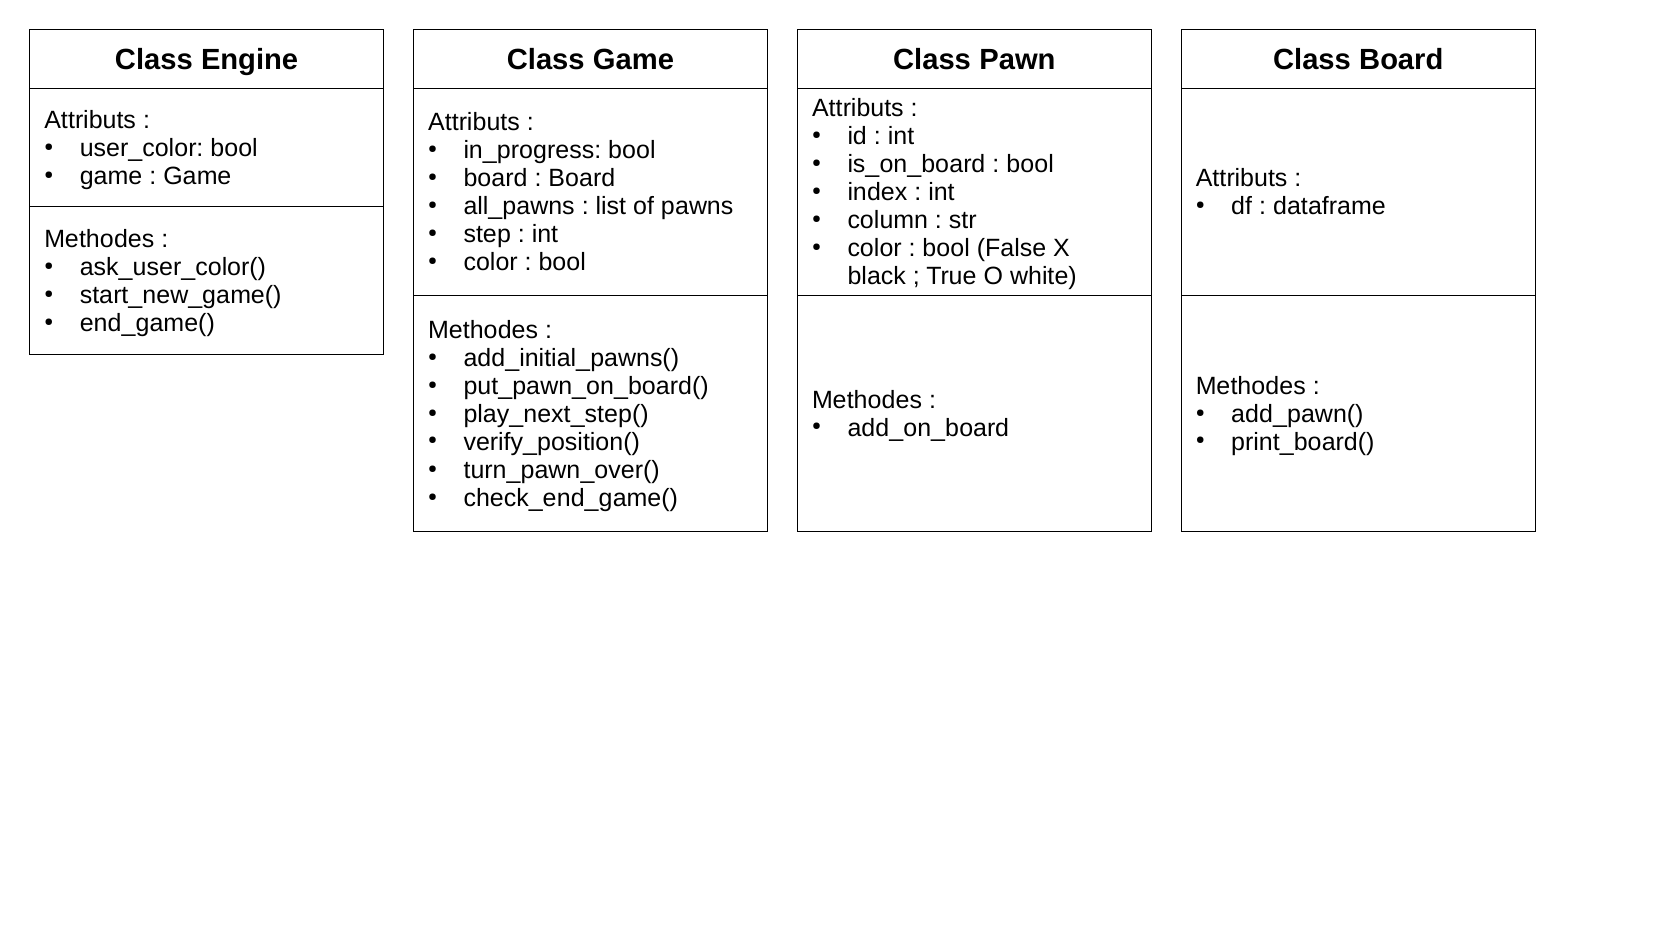

Class Engine
Class Game
Class Pawn
Class Board
Attributs :
user_color: bool
game : Game
Attributs :
in_progress: bool
board : Board
all_pawns : list of pawns
step : int
color : bool
Attributs :
id : int
is_on_board : bool
index : int
column : str
color : bool (False X black ; True O white)
Attributs :
df : dataframe
Methodes :
ask_user_color()
start_new_game()
end_game()
Methodes :
add_initial_pawns()
put_pawn_on_board()
play_next_step()
verify_position()
turn_pawn_over()
check_end_game()
Methodes :
add_on_board
Methodes :
add_pawn()
print_board()